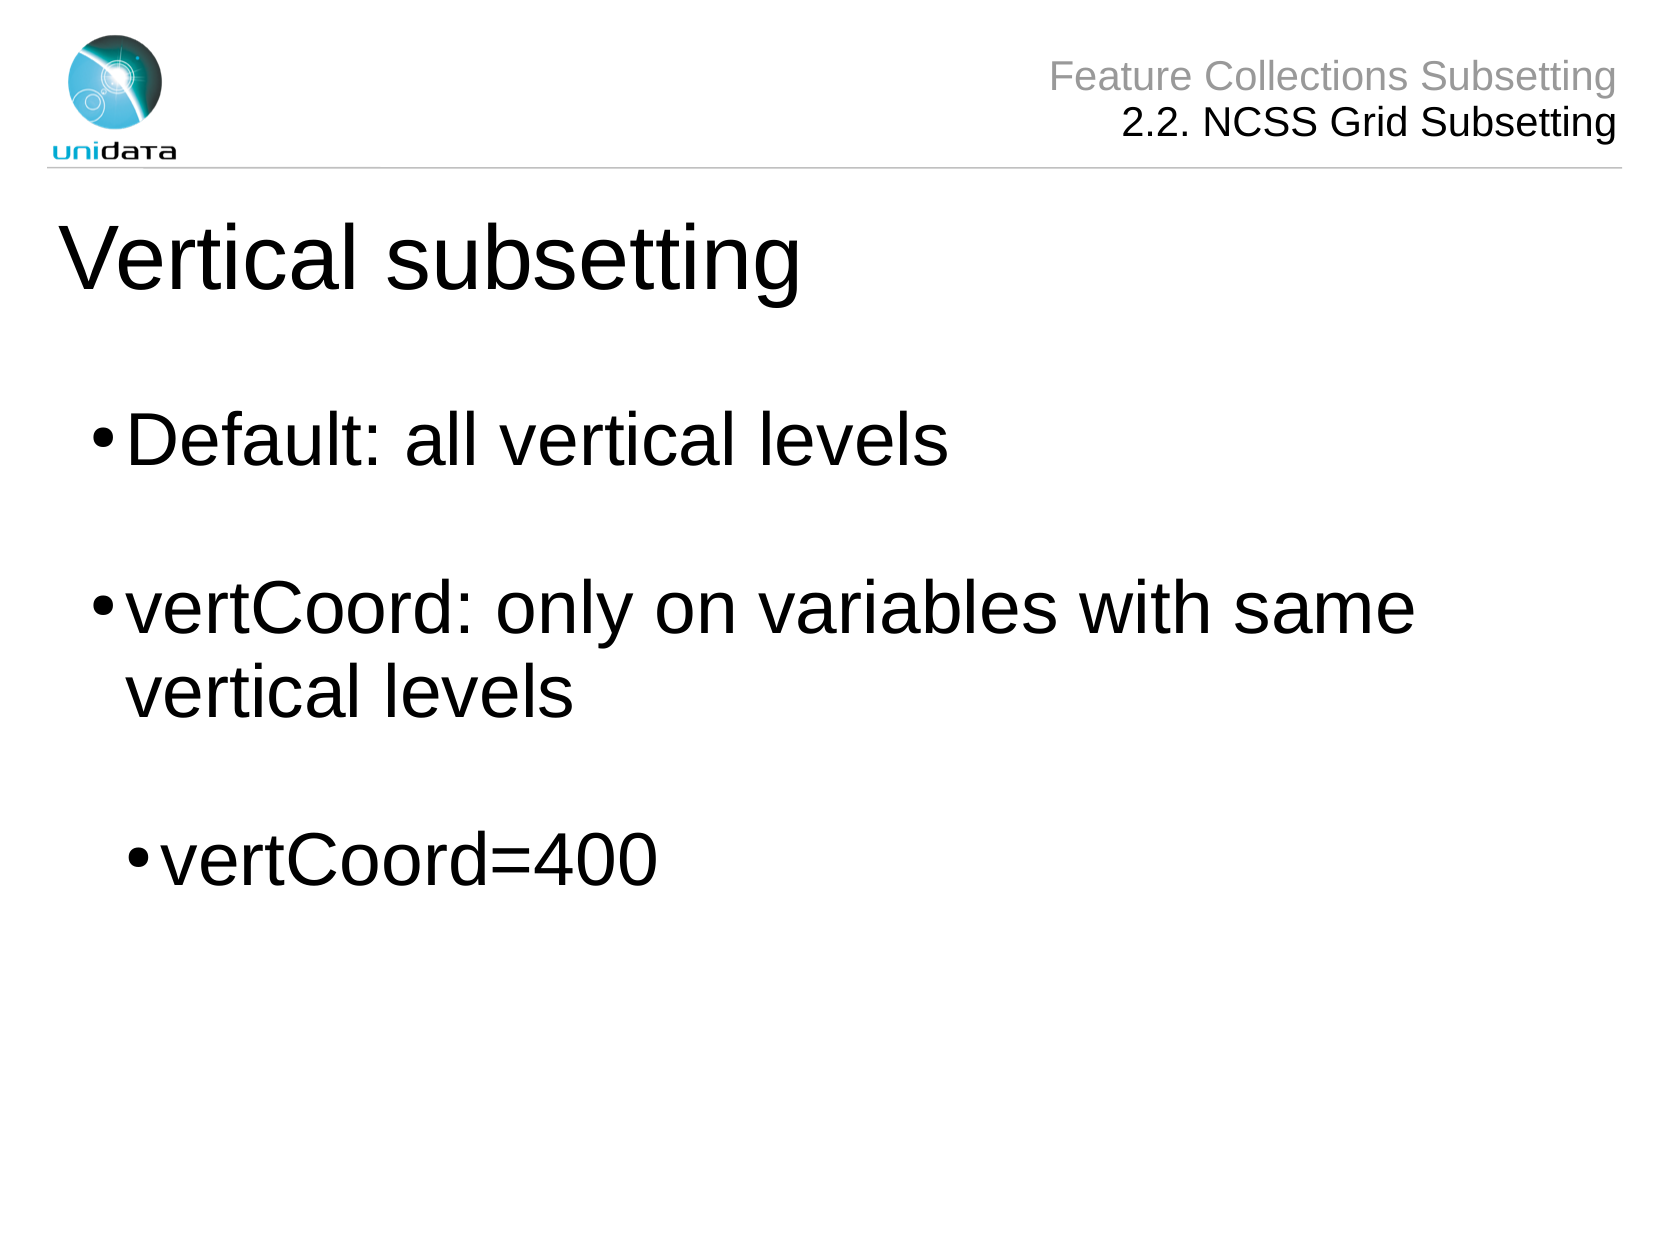

Feature Collections Subsetting
2.2. NCSS Grid Subsetting
# Vertical subsetting
Default: all vertical levels
vertCoord: only on variables with same vertical levels
vertCoord=400